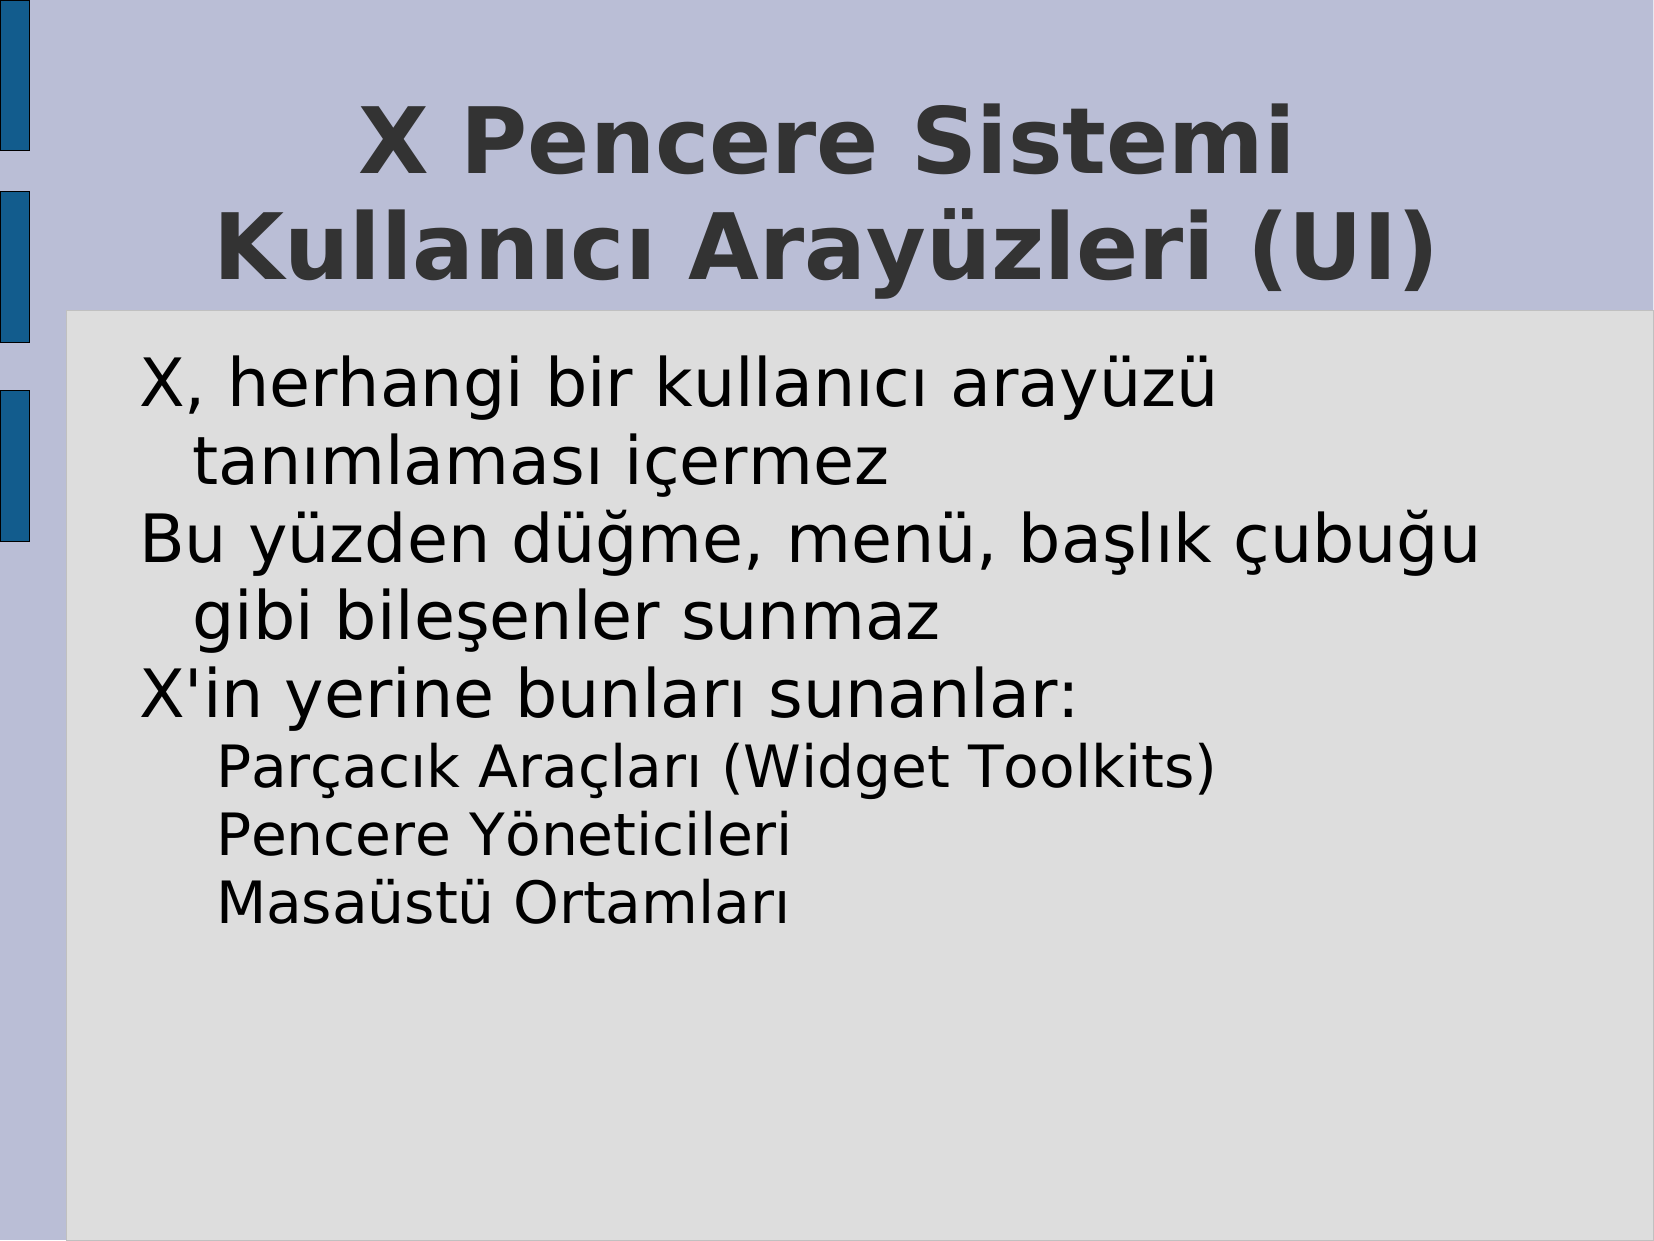

# X Pencere Sistemi Kullanıcı Arayüzleri (UI)
X, herhangi bir kullanıcı arayüzü tanımlaması içermez
Bu yüzden düğme, menü, başlık çubuğu gibi bileşenler sunmaz
X'in yerine bunları sunanlar:
Parçacık Araçları (Widget Toolkits)
Pencere Yöneticileri
Masaüstü Ortamları